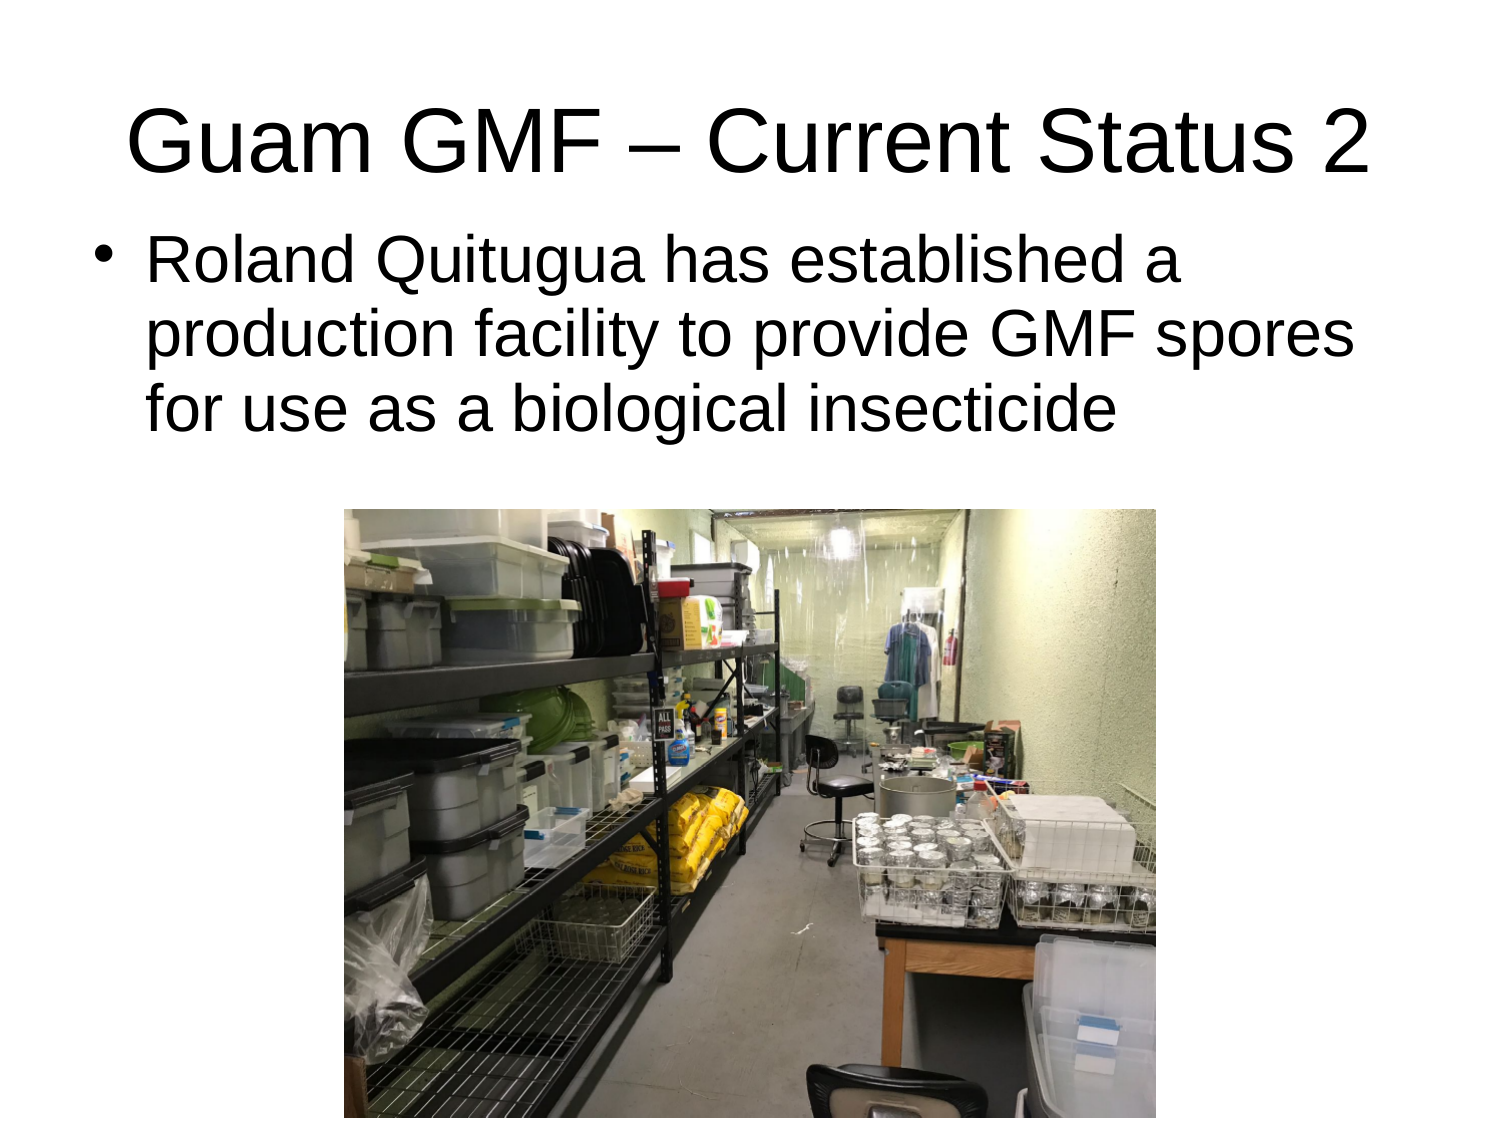

# Guam GMF – Current Status 2
Roland Quitugua has established a production facility to provide GMF spores for use as a biological insecticide